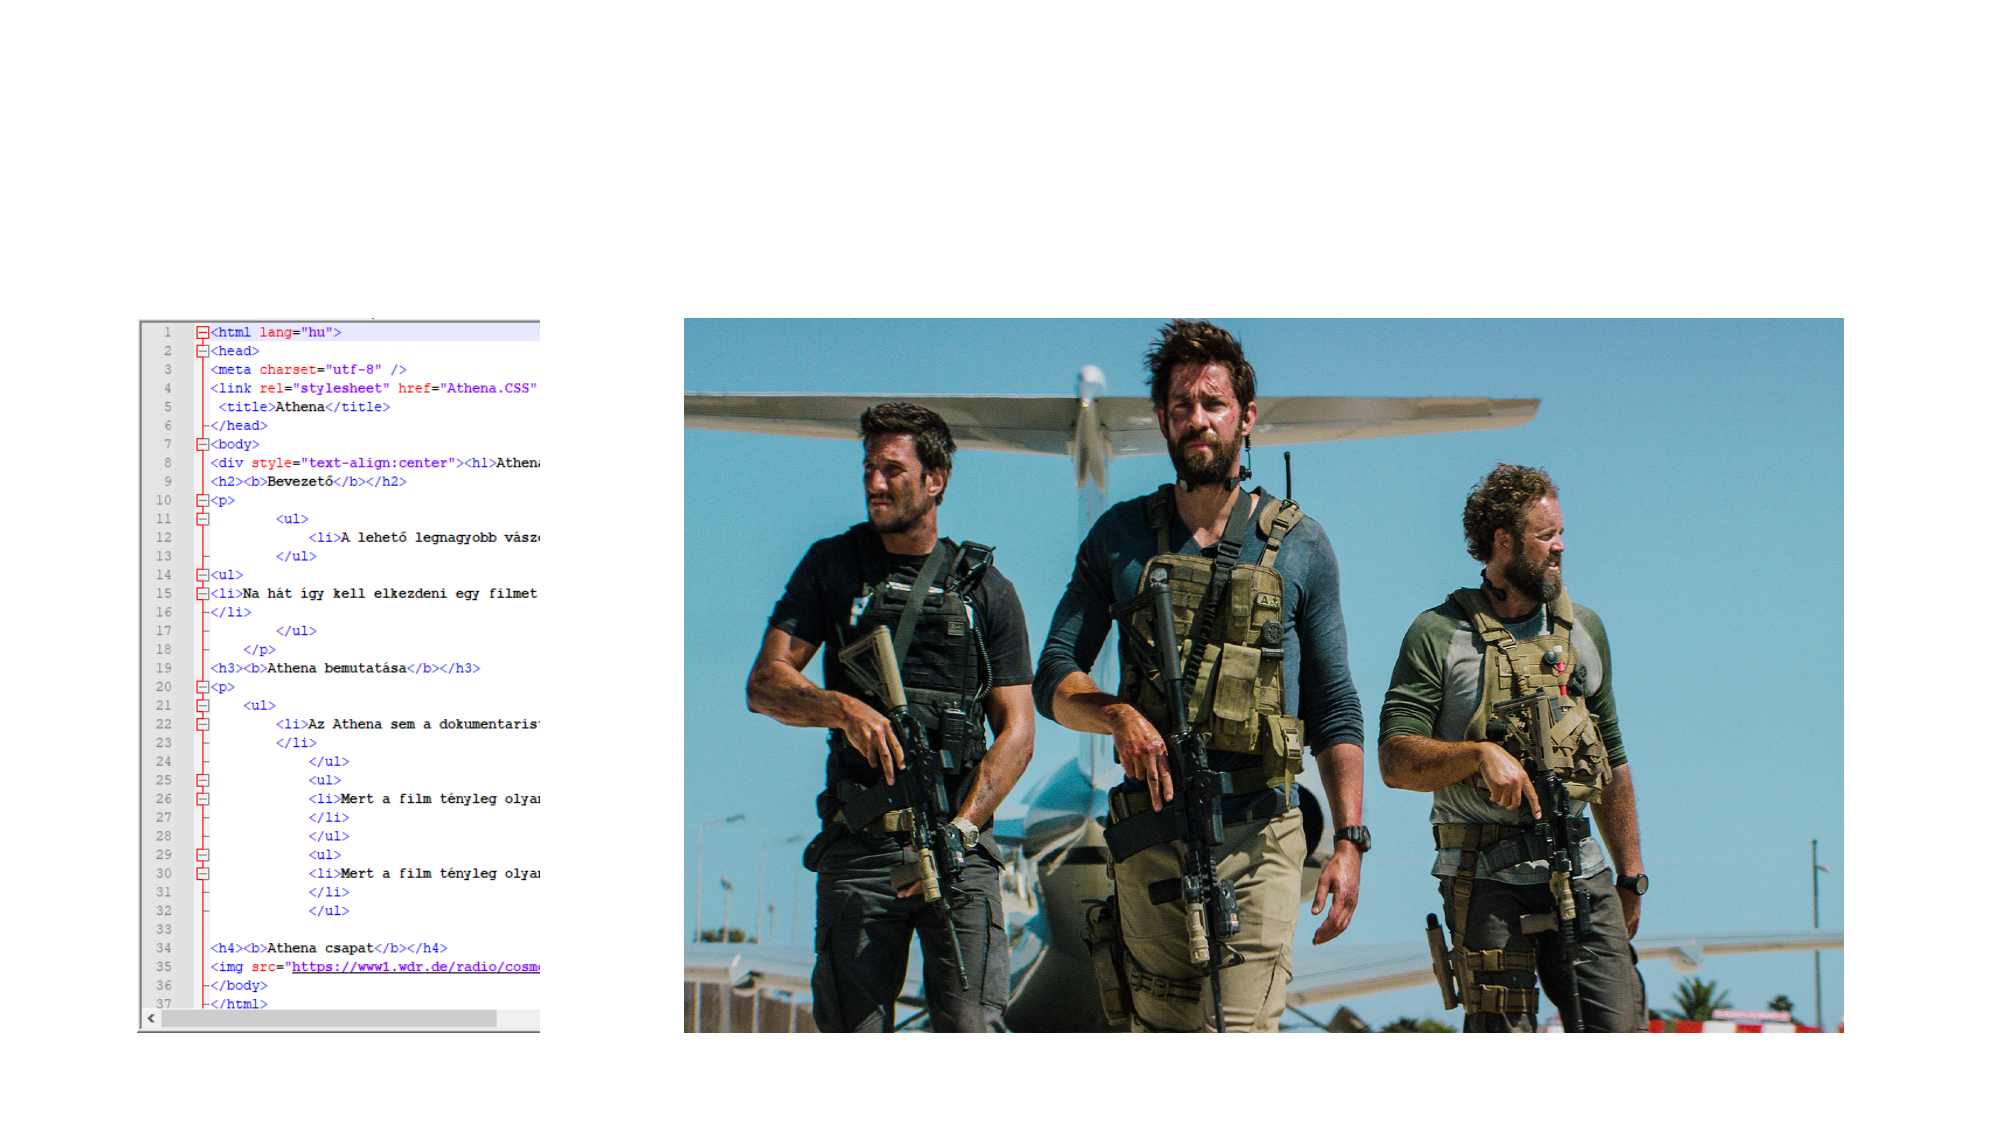

# 13 óra: Bengázi titkos katonái Film HTML